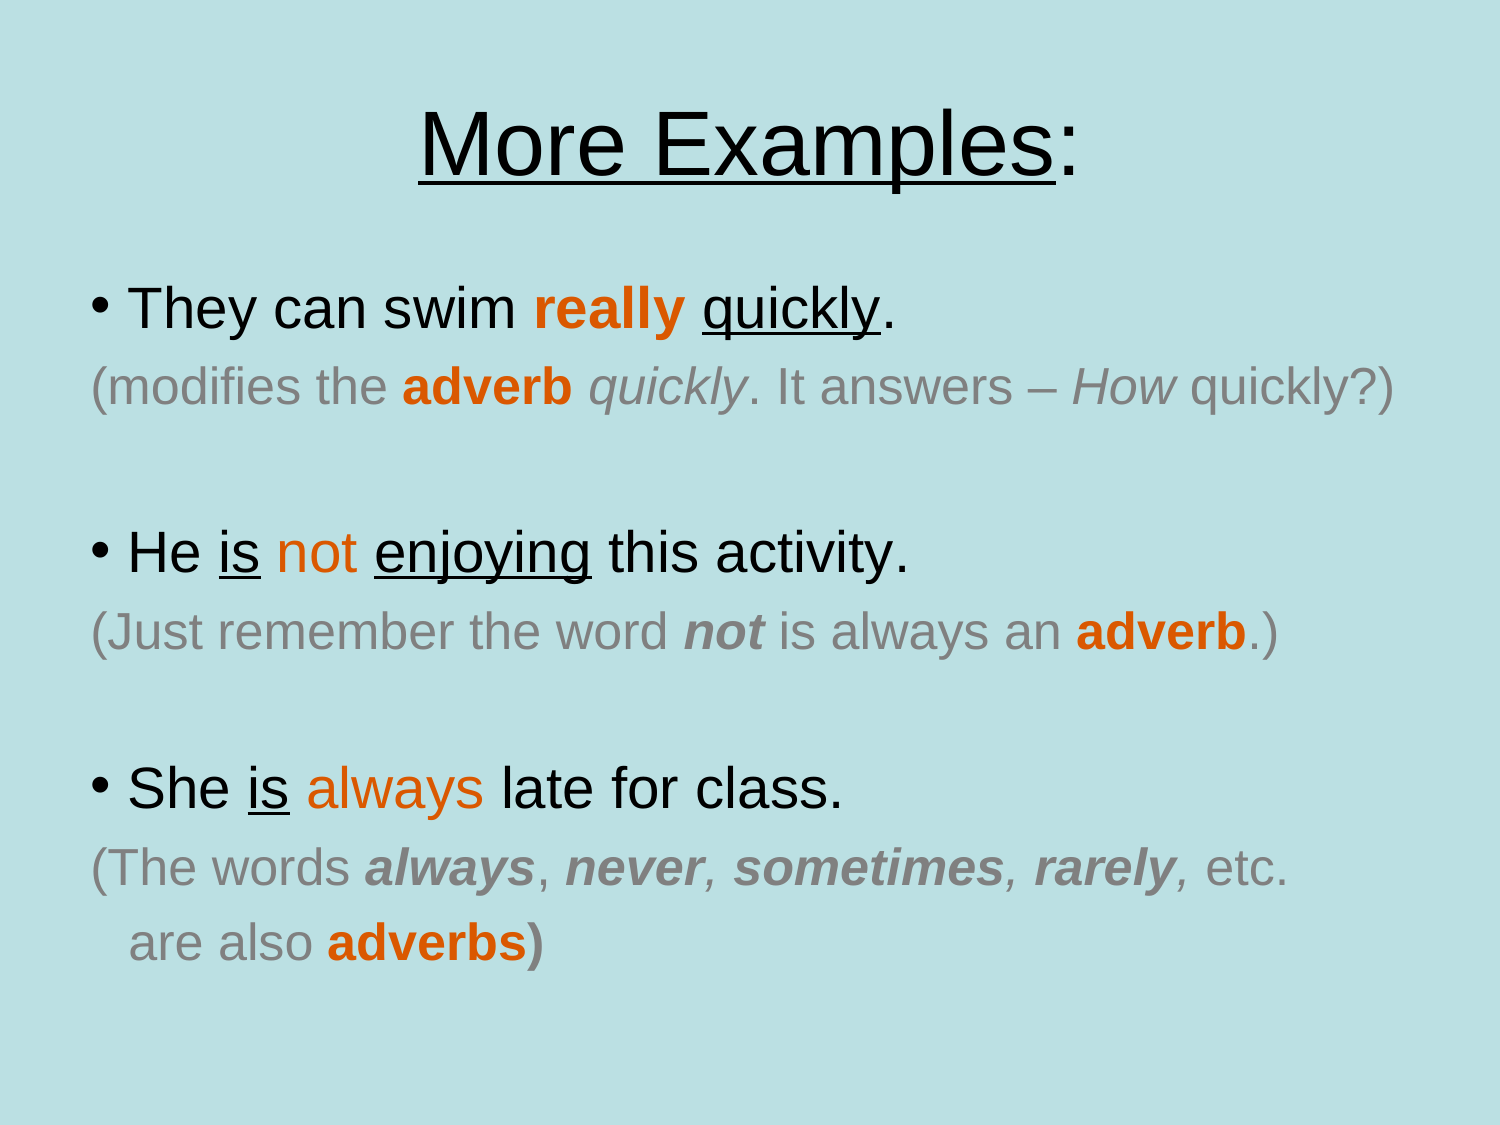

More Examples:
They can swim really quickly.
(modifies the adverb quickly. It answers – How quickly?)
He is not enjoying this activity.
(Just remember the word not is always an adverb.)
She is always late for class.
(The words always, never, sometimes, rarely, etc.
	are also adverbs)